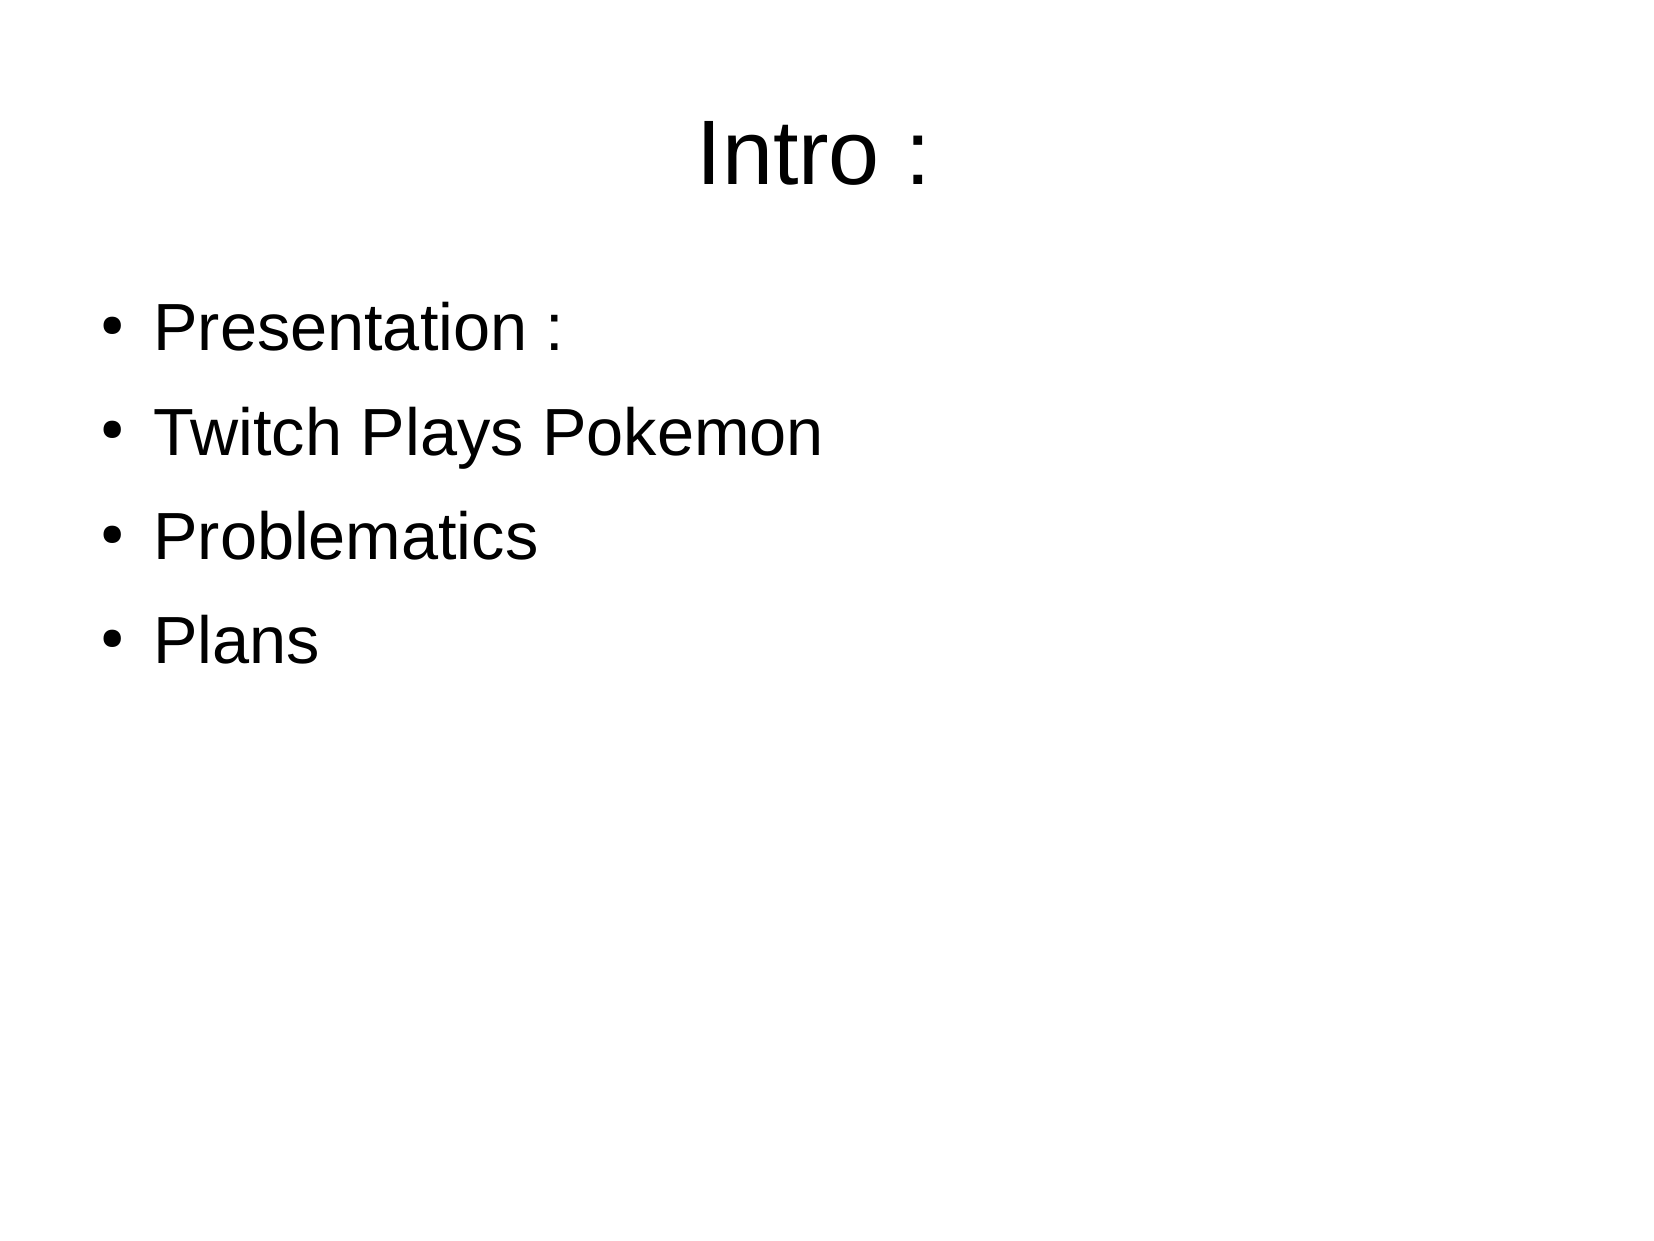

# Intro :
Presentation :
Twitch Plays Pokemon
Problematics
Plans